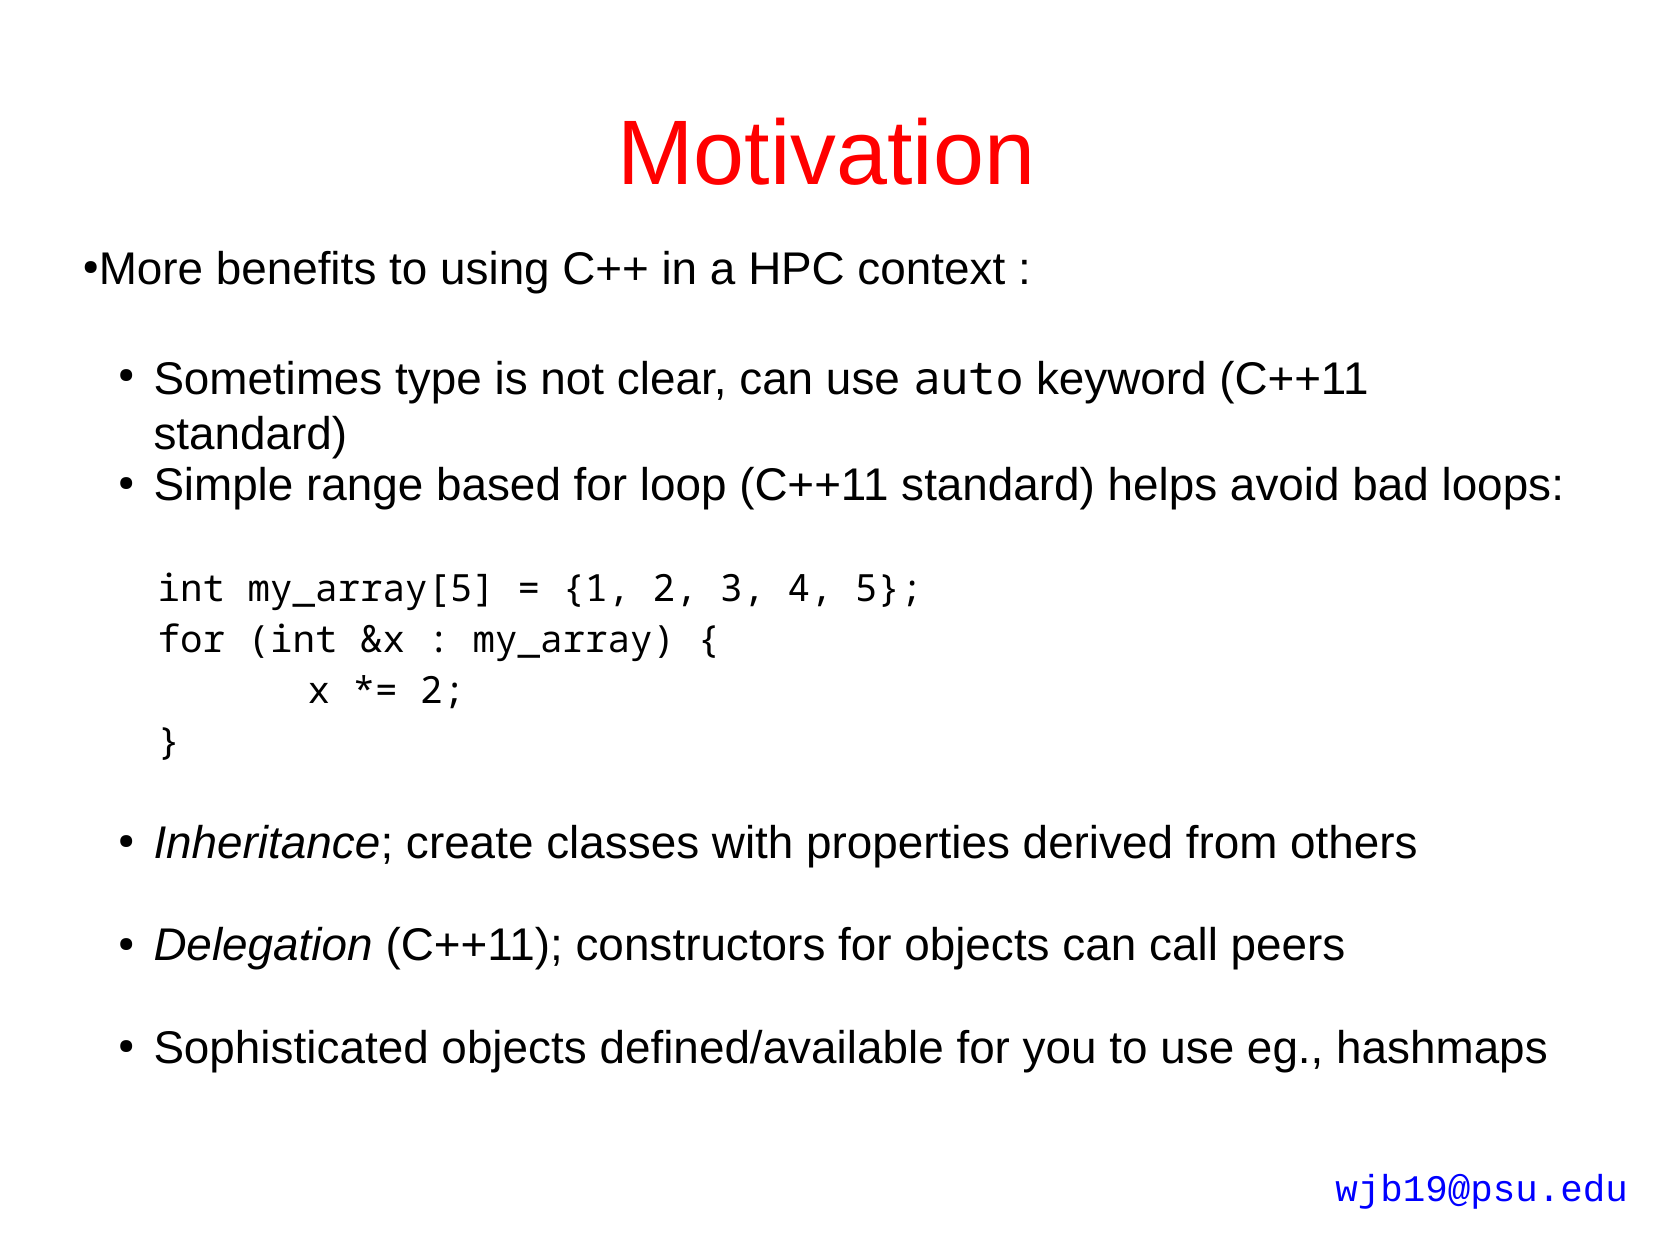

# Motivation
More benefits to using C++ in a HPC context :
Sometimes type is not clear, can use auto keyword (C++11 standard)
Simple range based for loop (C++11 standard) helps avoid bad loops:
	int my_array[5] = {1, 2, 3, 4, 5};
	for (int &x : my_array) {
 		x *= 2;
	}
Inheritance; create classes with properties derived from others
Delegation (C++11); constructors for objects can call peers
Sophisticated objects defined/available for you to use eg., hashmaps
wjb19@psu.edu